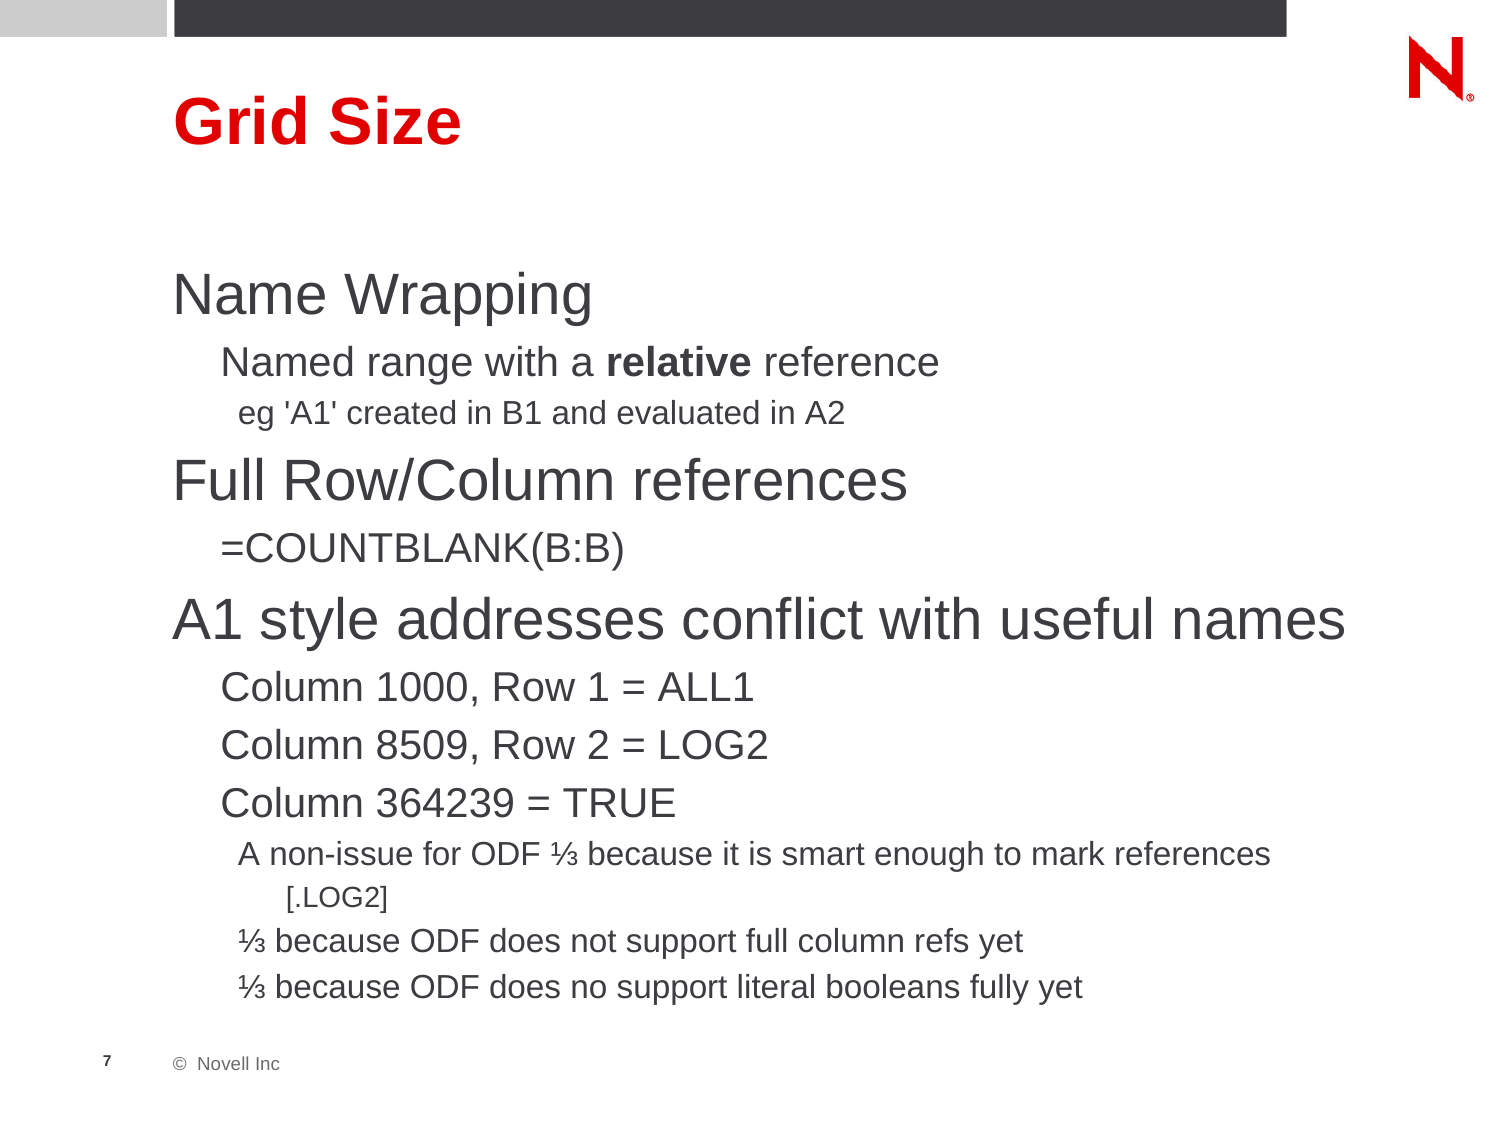

# Grid Size
Name Wrapping
Named range with a relative reference
eg 'A1' created in B1 and evaluated in A2
Full Row/Column references
=COUNTBLANK(B:B)
A1 style addresses conflict with useful names
Column 1000, Row 1 = ALL1
Column 8509, Row 2 = LOG2
Column 364239 = TRUE
A non-issue for ODF ⅓ because it is smart enough to mark references
[.LOG2]
⅓ because ODF does not support full column refs yet
⅓ because ODF does no support literal booleans fully yet